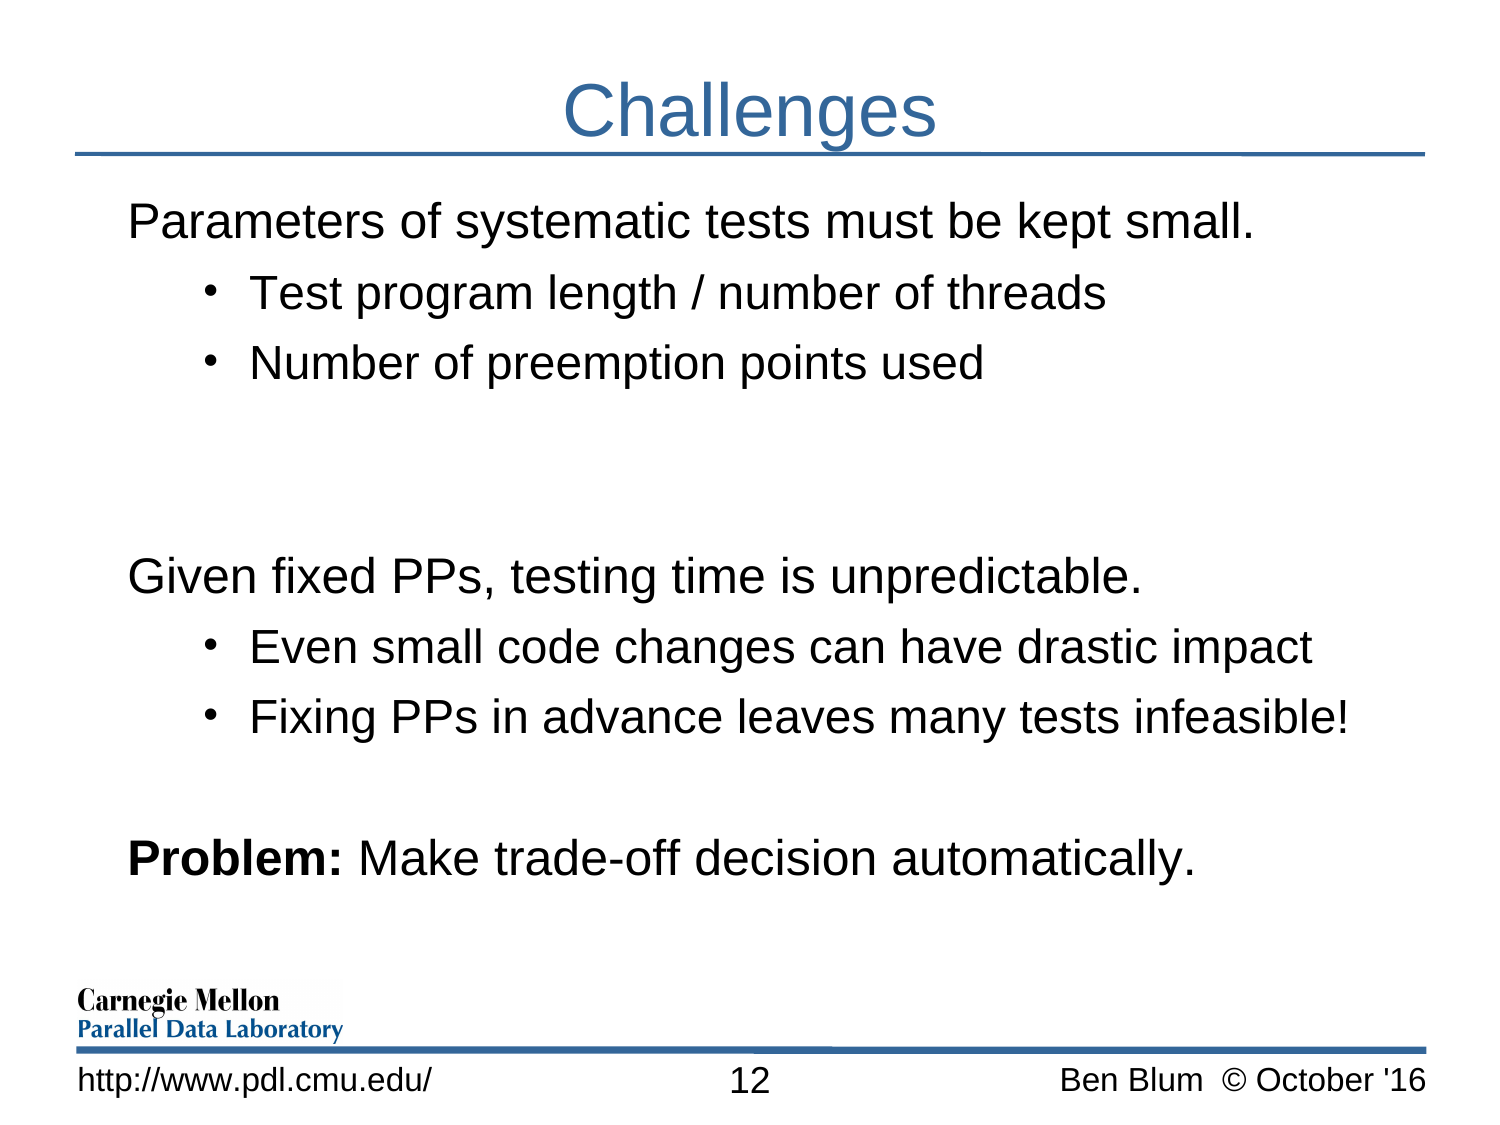

# Challenges
Parameters of systematic tests must be kept small.
Test program length / number of threads
Number of preemption points used
Given fixed PPs, testing time is unpredictable.
Even small code changes can have drastic impact
Fixing PPs in advance leaves many tests infeasible!
Problem: Make trade-off decision automatically.
12